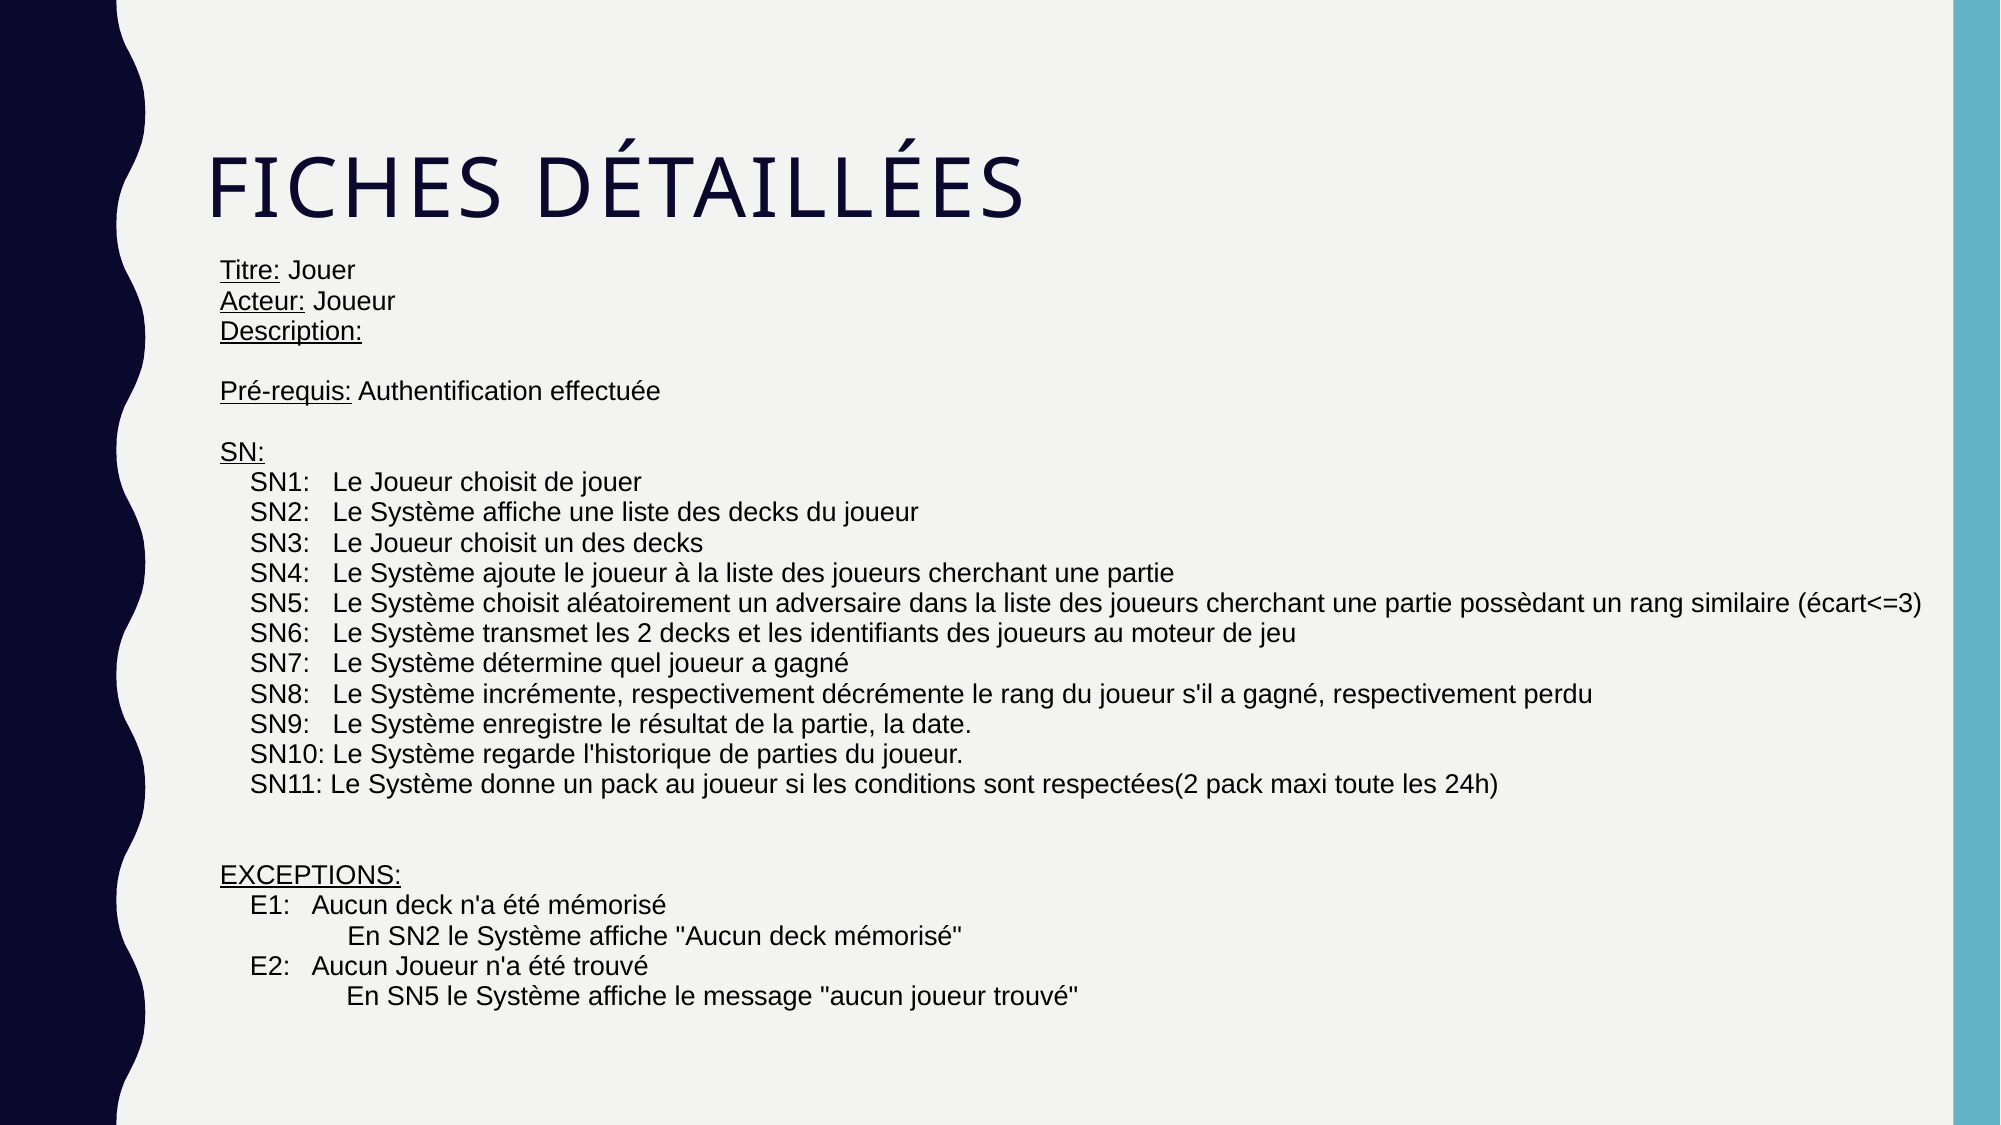

# Fiches détaillées
Titre: Jouer
Acteur: Joueur
Description:
Pré-requis: Authentification effectuée
SN:
 SN1: Le Joueur choisit de jouer
 SN2: Le Système affiche une liste des decks du joueur
 SN3: Le Joueur choisit un des decks
 SN4: Le Système ajoute le joueur à la liste des joueurs cherchant une partie
 SN5: Le Système choisit aléatoirement un adversaire dans la liste des joueurs cherchant une partie possèdant un rang similaire (écart<=3)
 SN6: Le Système transmet les 2 decks et les identifiants des joueurs au moteur de jeu
 SN7: Le Système détermine quel joueur a gagné
 SN8: Le Système incrémente, respectivement décrémente le rang du joueur s'il a gagné, respectivement perdu
 SN9: Le Système enregistre le résultat de la partie, la date.
 SN10: Le Système regarde l'historique de parties du joueur.
 SN11: Le Système donne un pack au joueur si les conditions sont respectées(2 pack maxi toute les 24h)
EXCEPTIONS:
 E1: Aucun deck n'a été mémorisé
 En SN2 le Système affiche "Aucun deck mémorisé"
 E2: Aucun Joueur n'a été trouvé
	 En SN5 le Système affiche le message "aucun joueur trouvé"